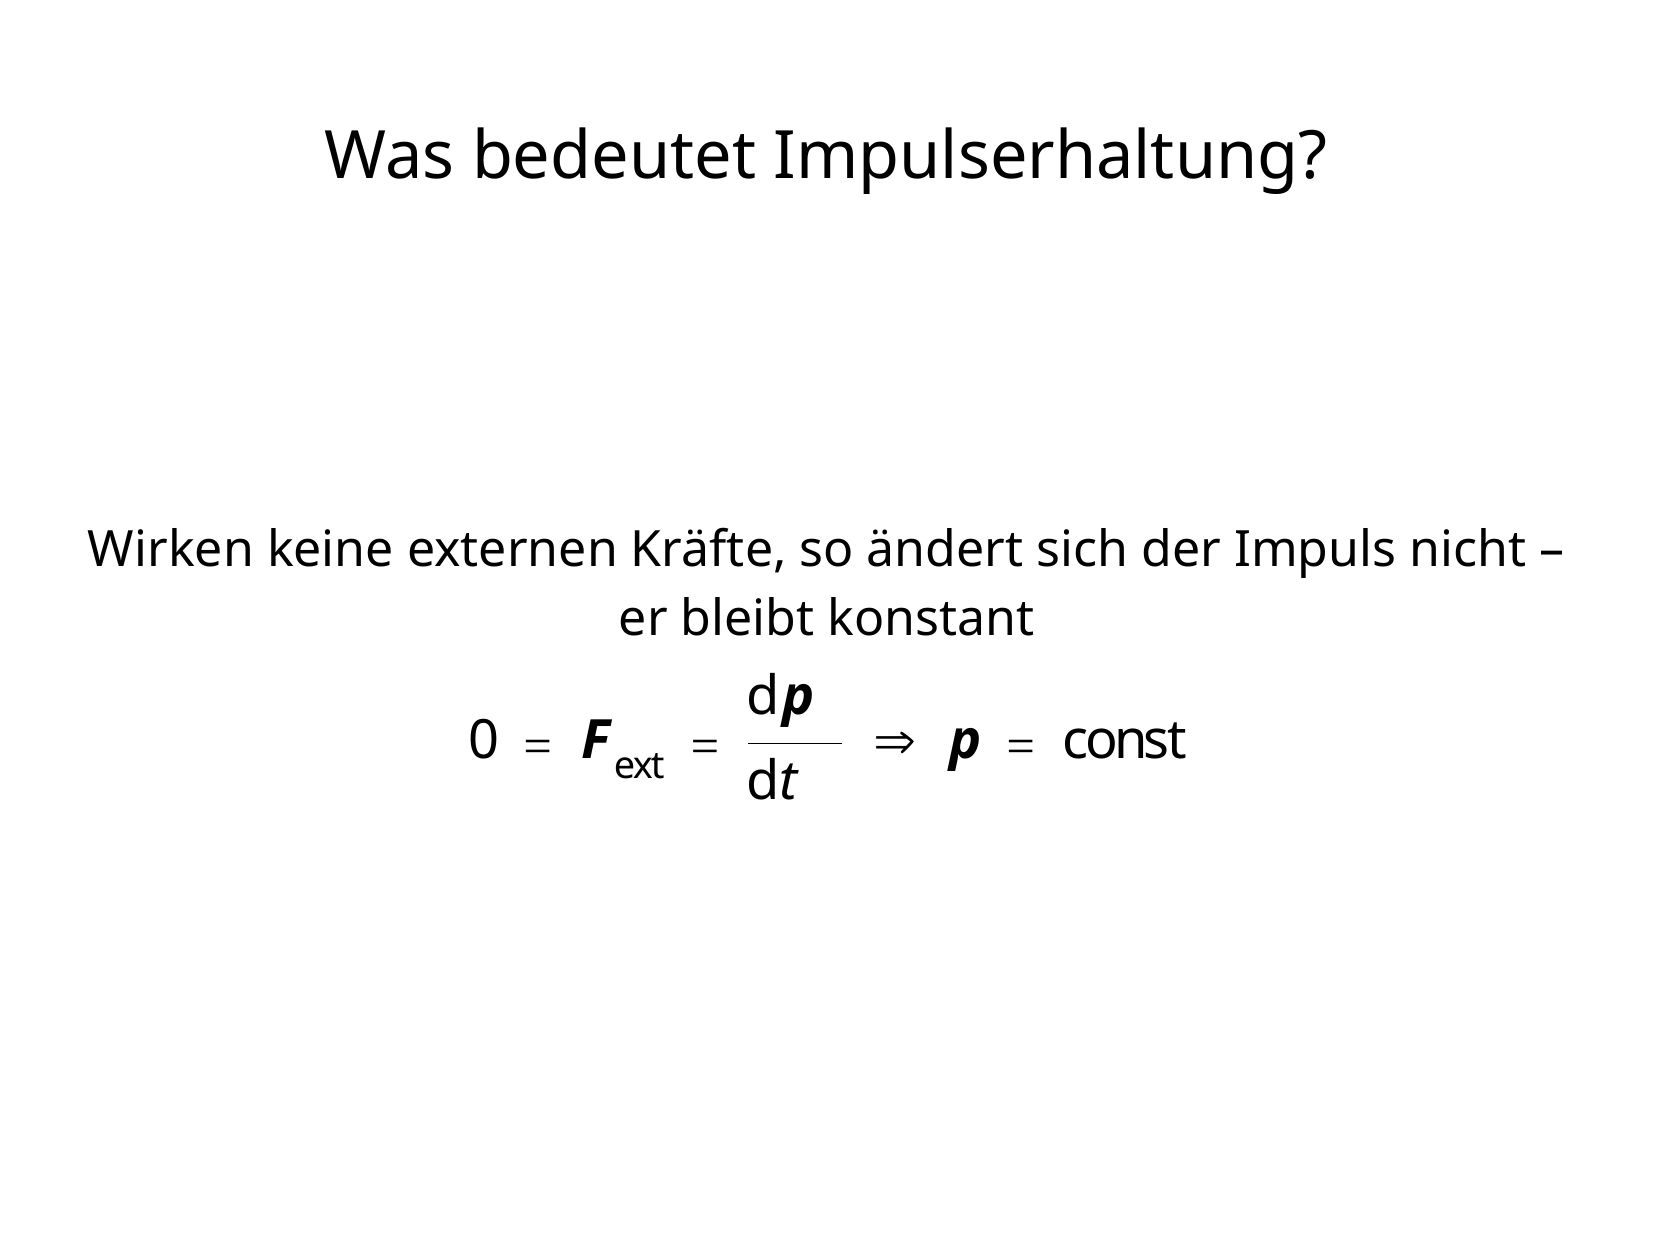

# Was bedeutet Impulserhaltung?
Wirken keine externen Kräfte, so ändert sich der Impuls nicht – er bleibt konstant